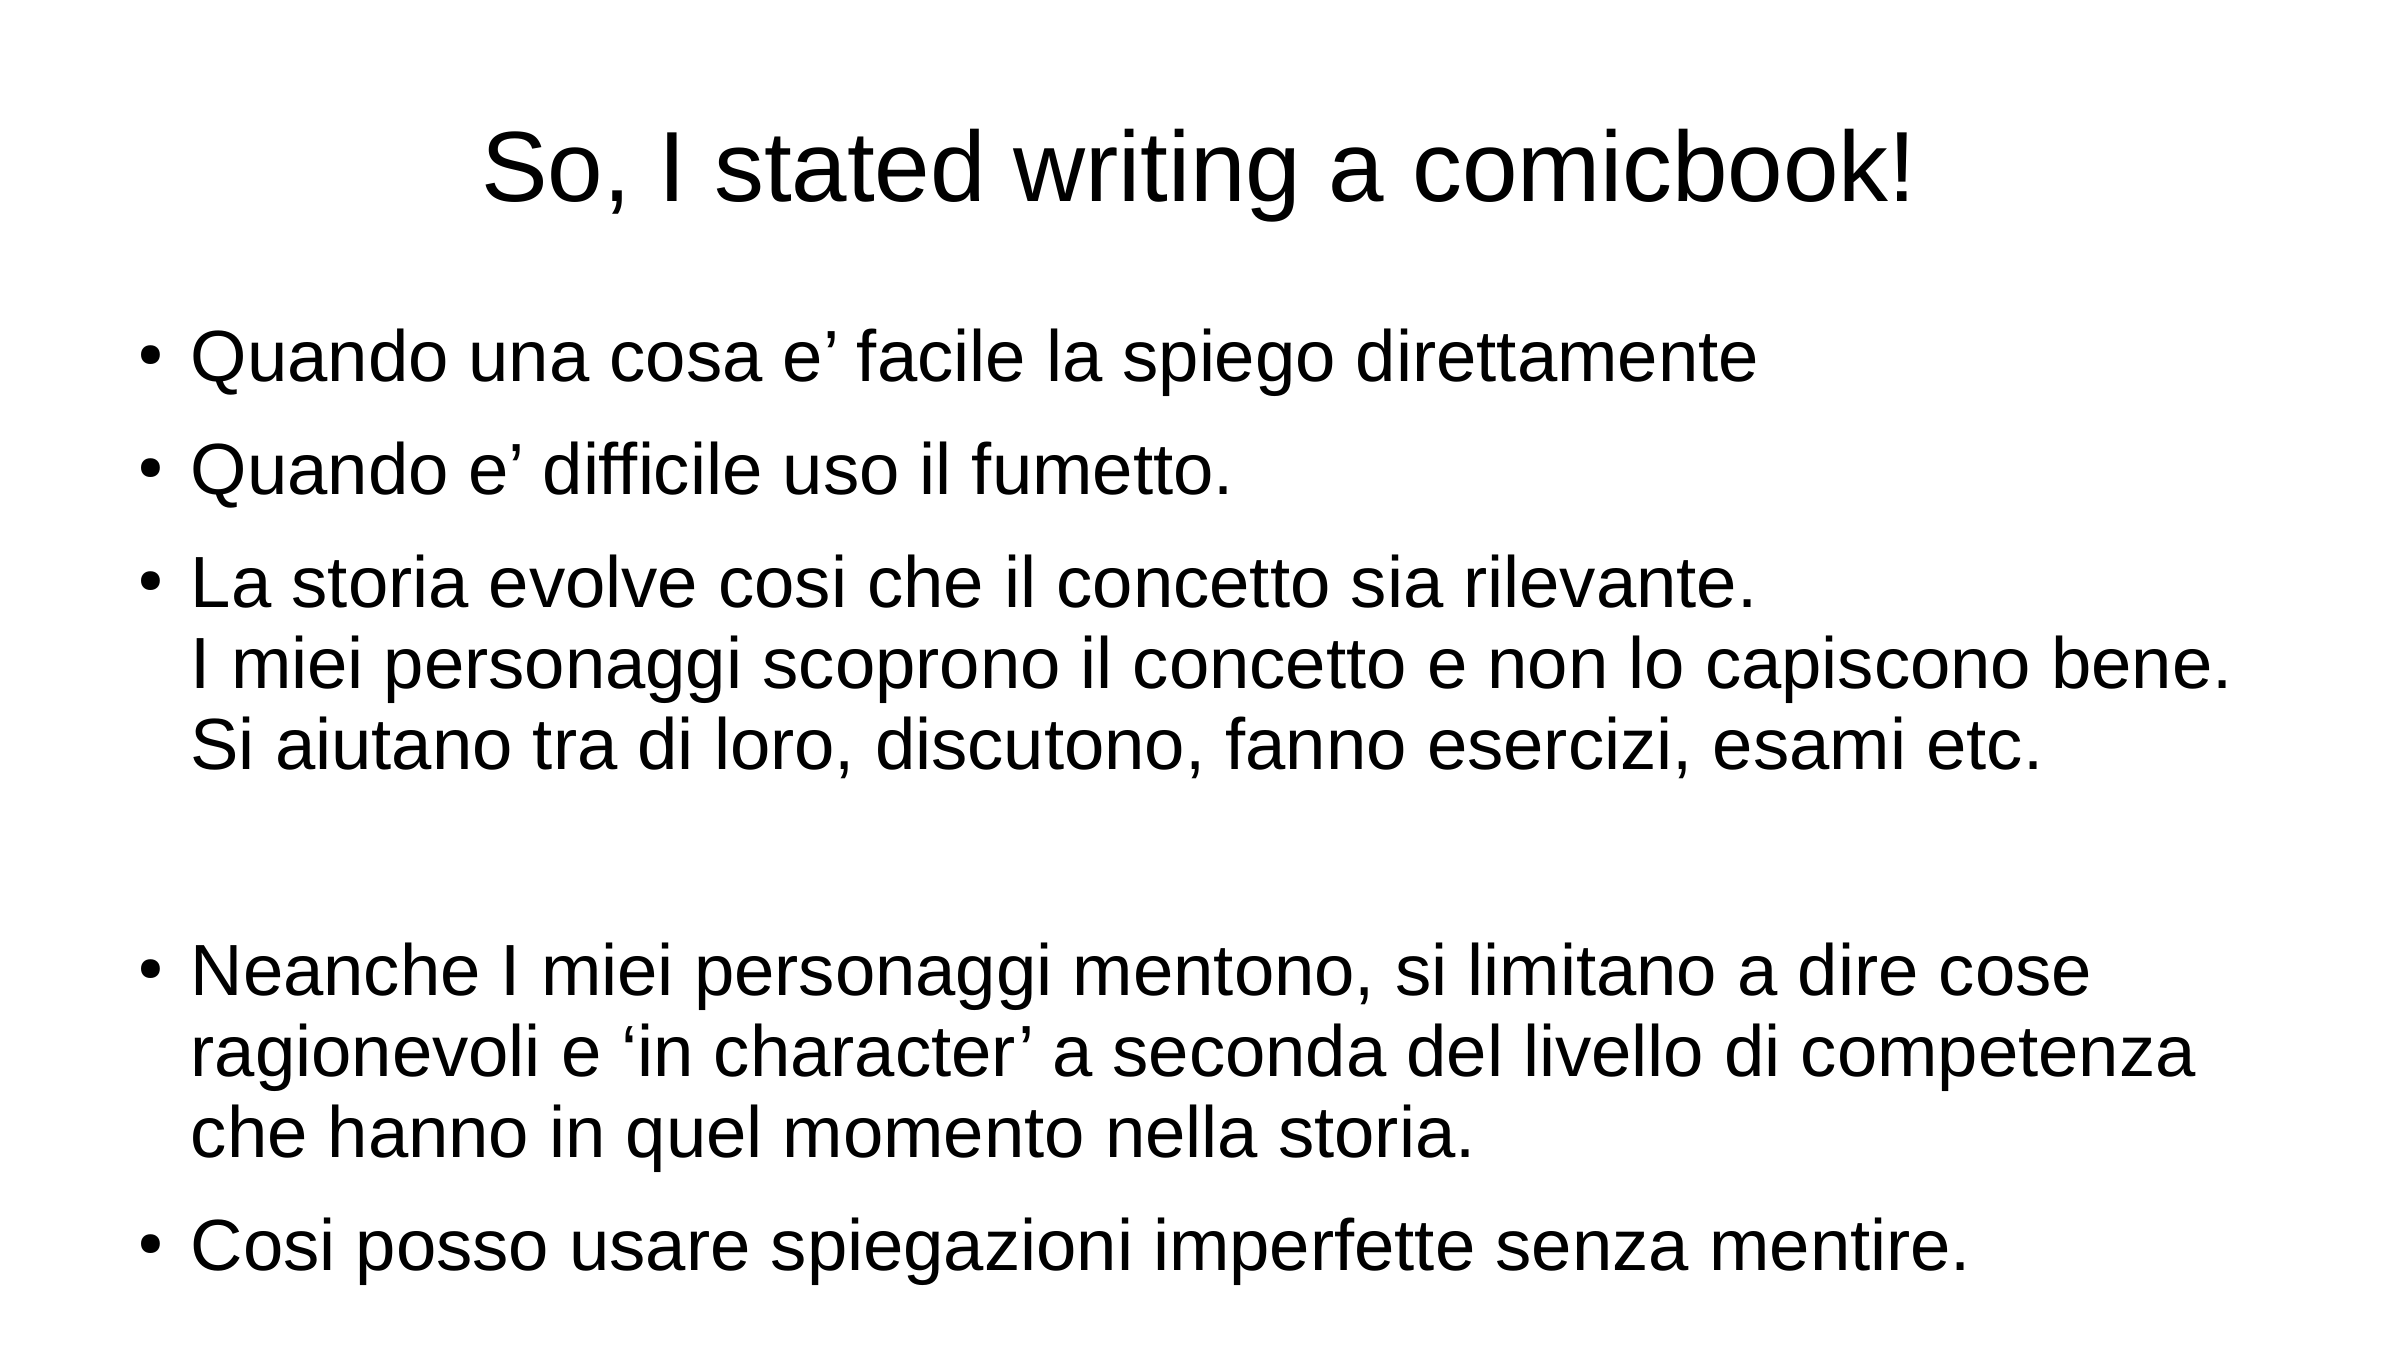

# So, I stated writing a comicbook!
Quando una cosa e’ facile la spiego direttamente
Quando e’ difficile uso il fumetto.
La storia evolve cosi che il concetto sia rilevante.
I miei personaggi scoprono il concetto e non lo capiscono bene. Si aiutano tra di loro, discutono, fanno esercizi, esami etc.
Neanche I miei personaggi mentono, si limitano a dire cose ragionevoli e ‘in character’ a seconda del livello di competenza che hanno in quel momento nella storia.
Cosi posso usare spiegazioni imperfette senza mentire.